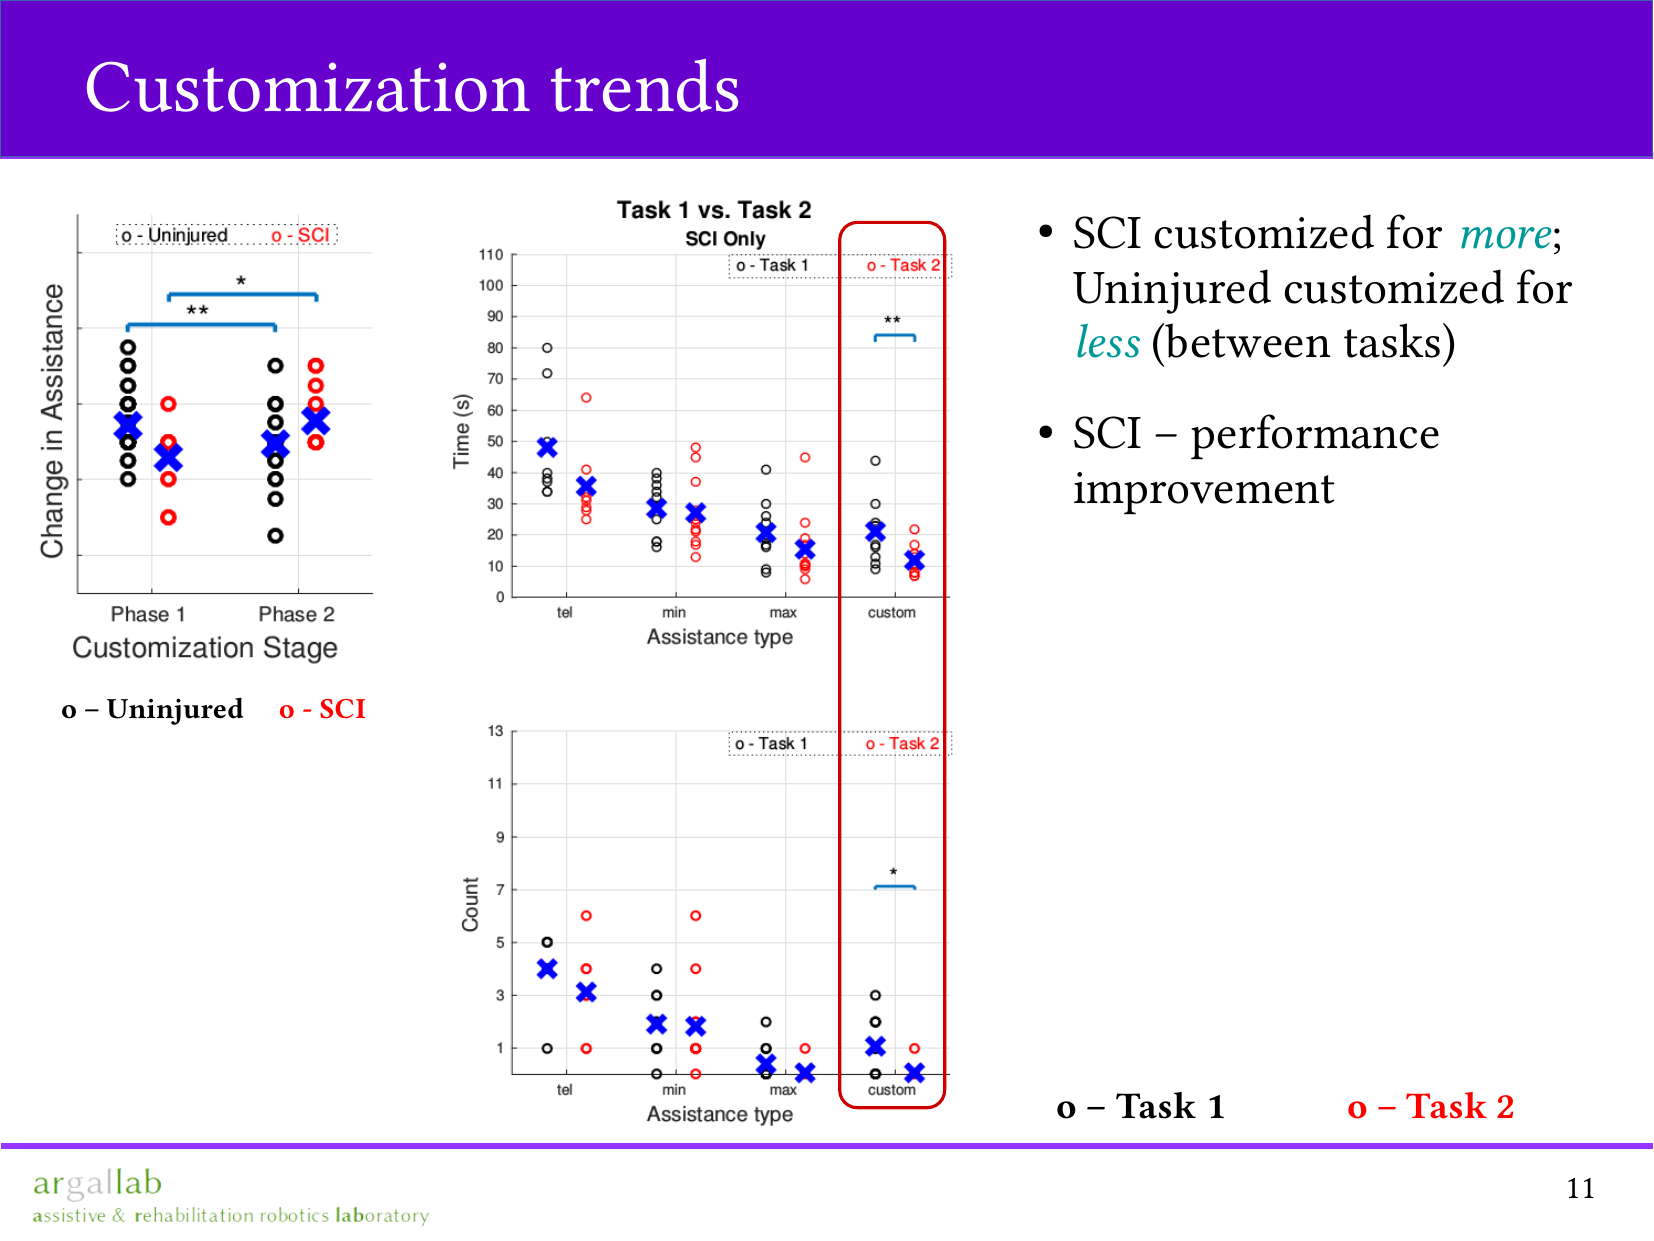

Customization trends
SCI customized for more; Uninjured customized for less (between tasks)
SCI – performance improvement
 o – Uninjured 	o - SCI
 o – Task 1 		o – Task 2